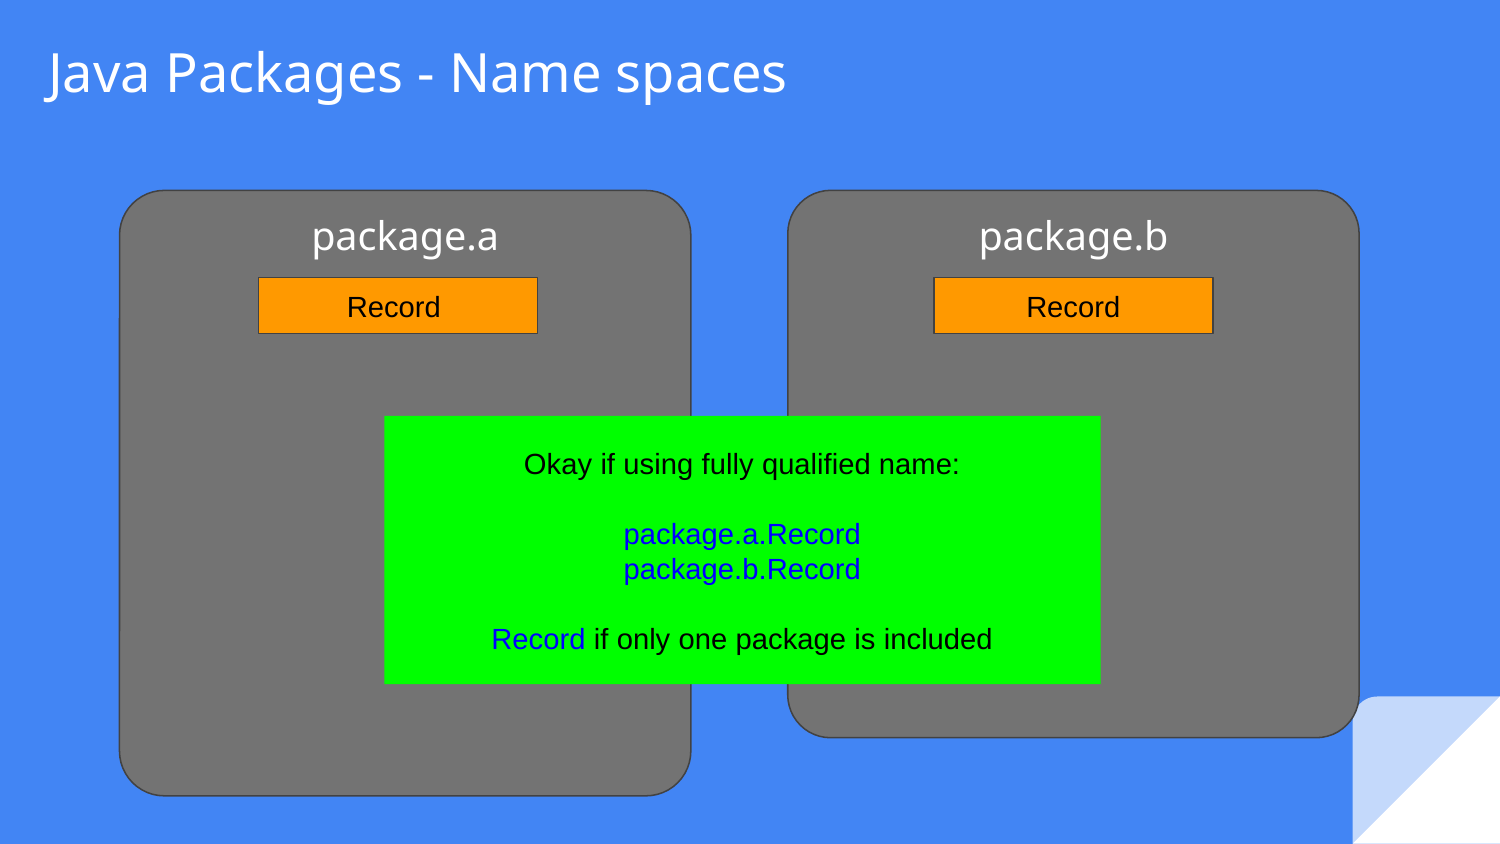

# Java Packages - Name spaces
package.a
package.b
Record
Record
Okay if using fully qualified name:
package.a.Record
package.b.Record
Record if only one package is included